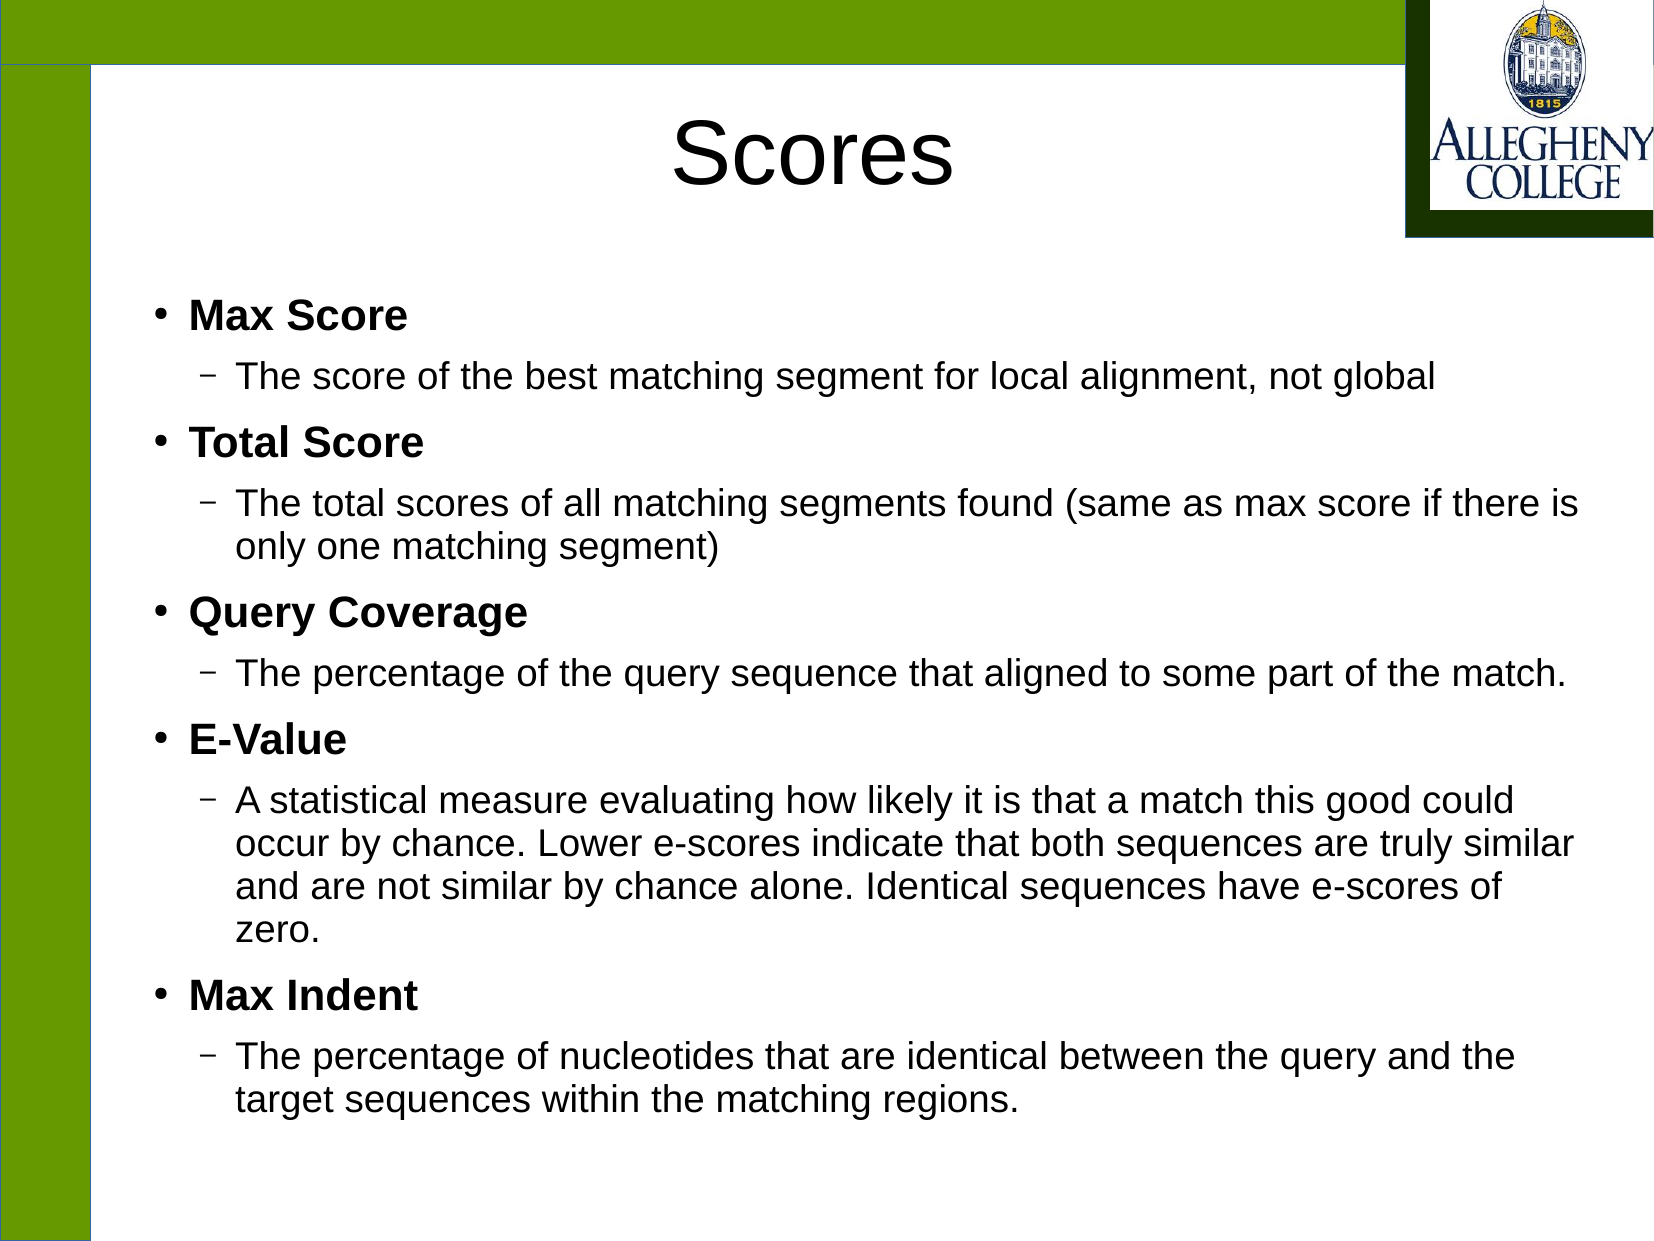

# Scores
Max Score
The score of the best matching segment for local alignment, not global
Total Score
The total scores of all matching segments found (same as max score if there is only one matching segment)
Query Coverage
The percentage of the query sequence that aligned to some part of the match.
E-Value
A statistical measure evaluating how likely it is that a match this good could occur by chance. Lower e-scores indicate that both sequences are truly similar and are not similar by chance alone. Identical sequences have e-scores of zero.
Max Indent
The percentage of nucleotides that are identical between the query and the target sequences within the matching regions.